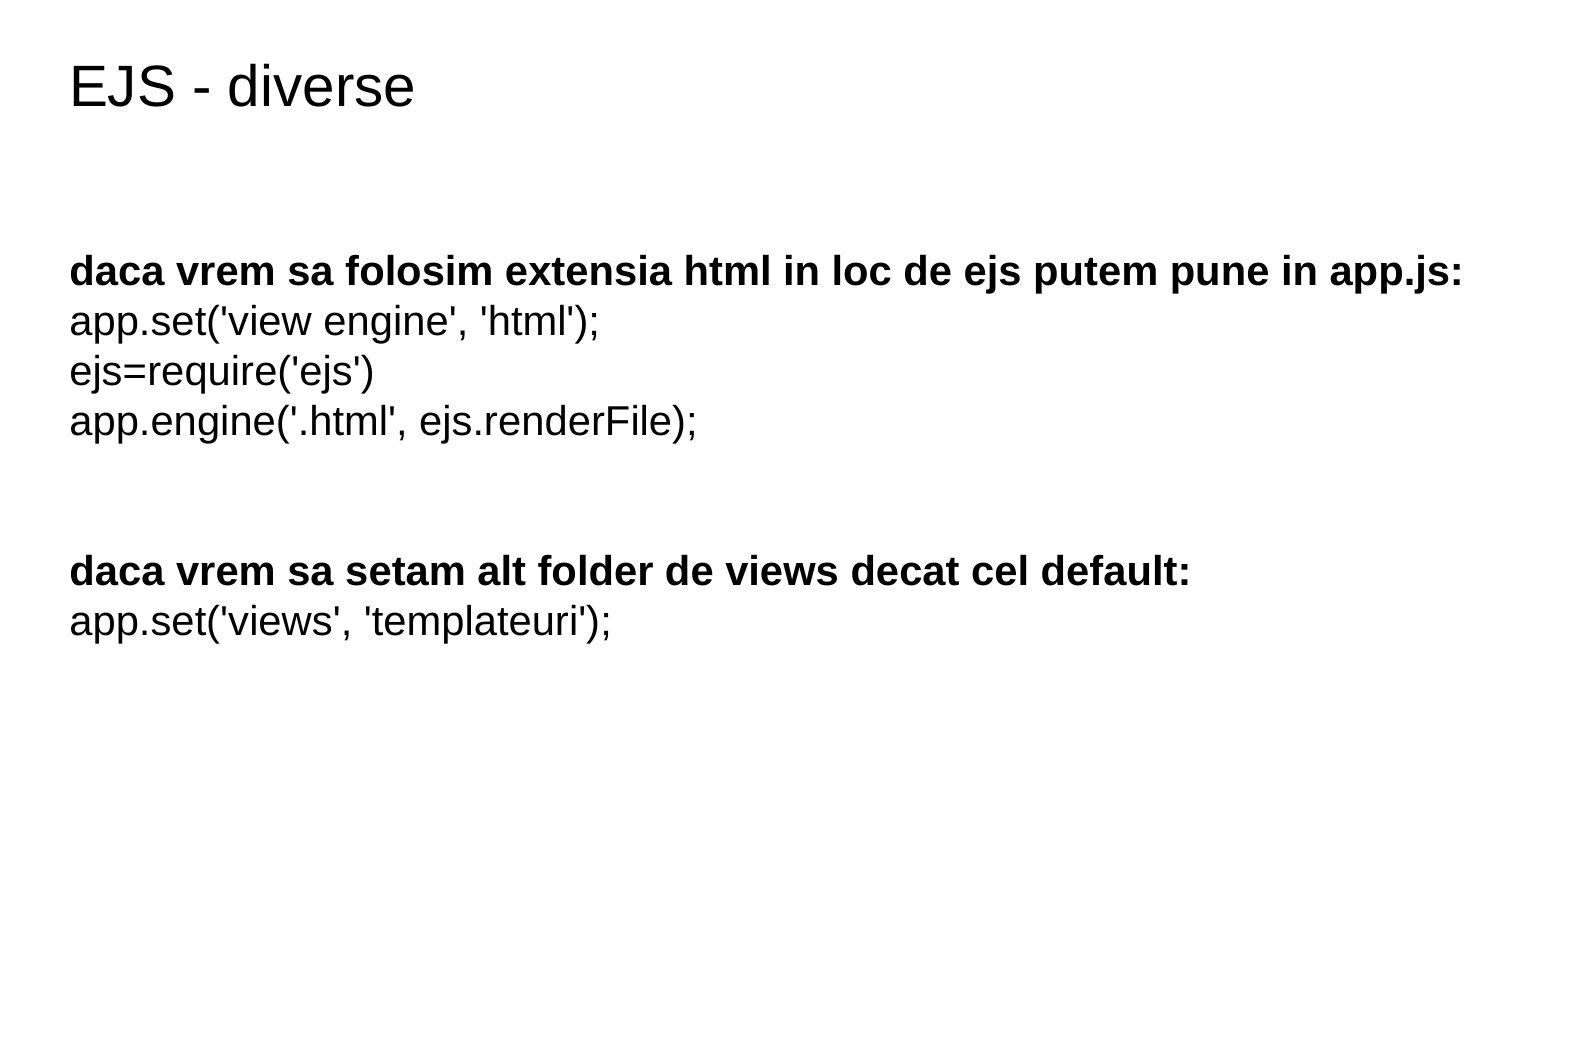

# EJS - diverse
daca vrem sa folosim extensia html in loc de ejs putem pune in app.js:
app.set('view engine', 'html');
ejs=require('ejs')
app.engine('.html', ejs.renderFile);
daca vrem sa setam alt folder de views decat cel default:
app.set('views', 'templateuri');